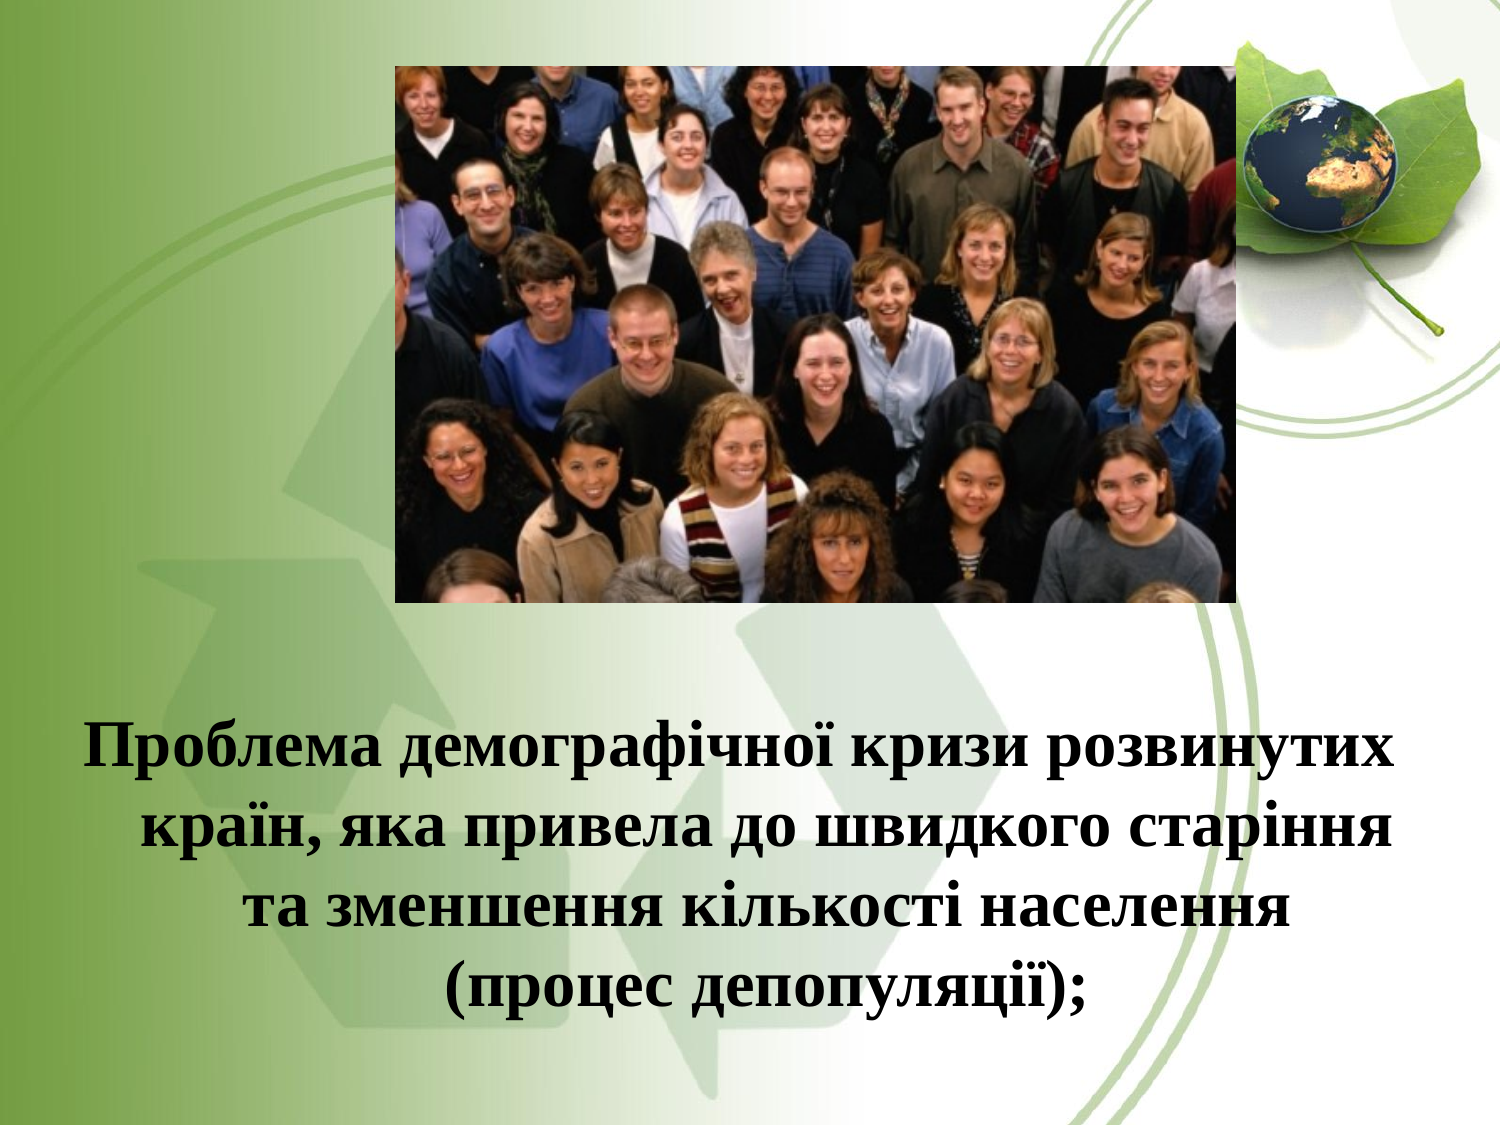

# Проблема демографічної кризи розвинутих країн, яка привела до швидкого старіння та зменшення кількості населення (процес депопуляції);